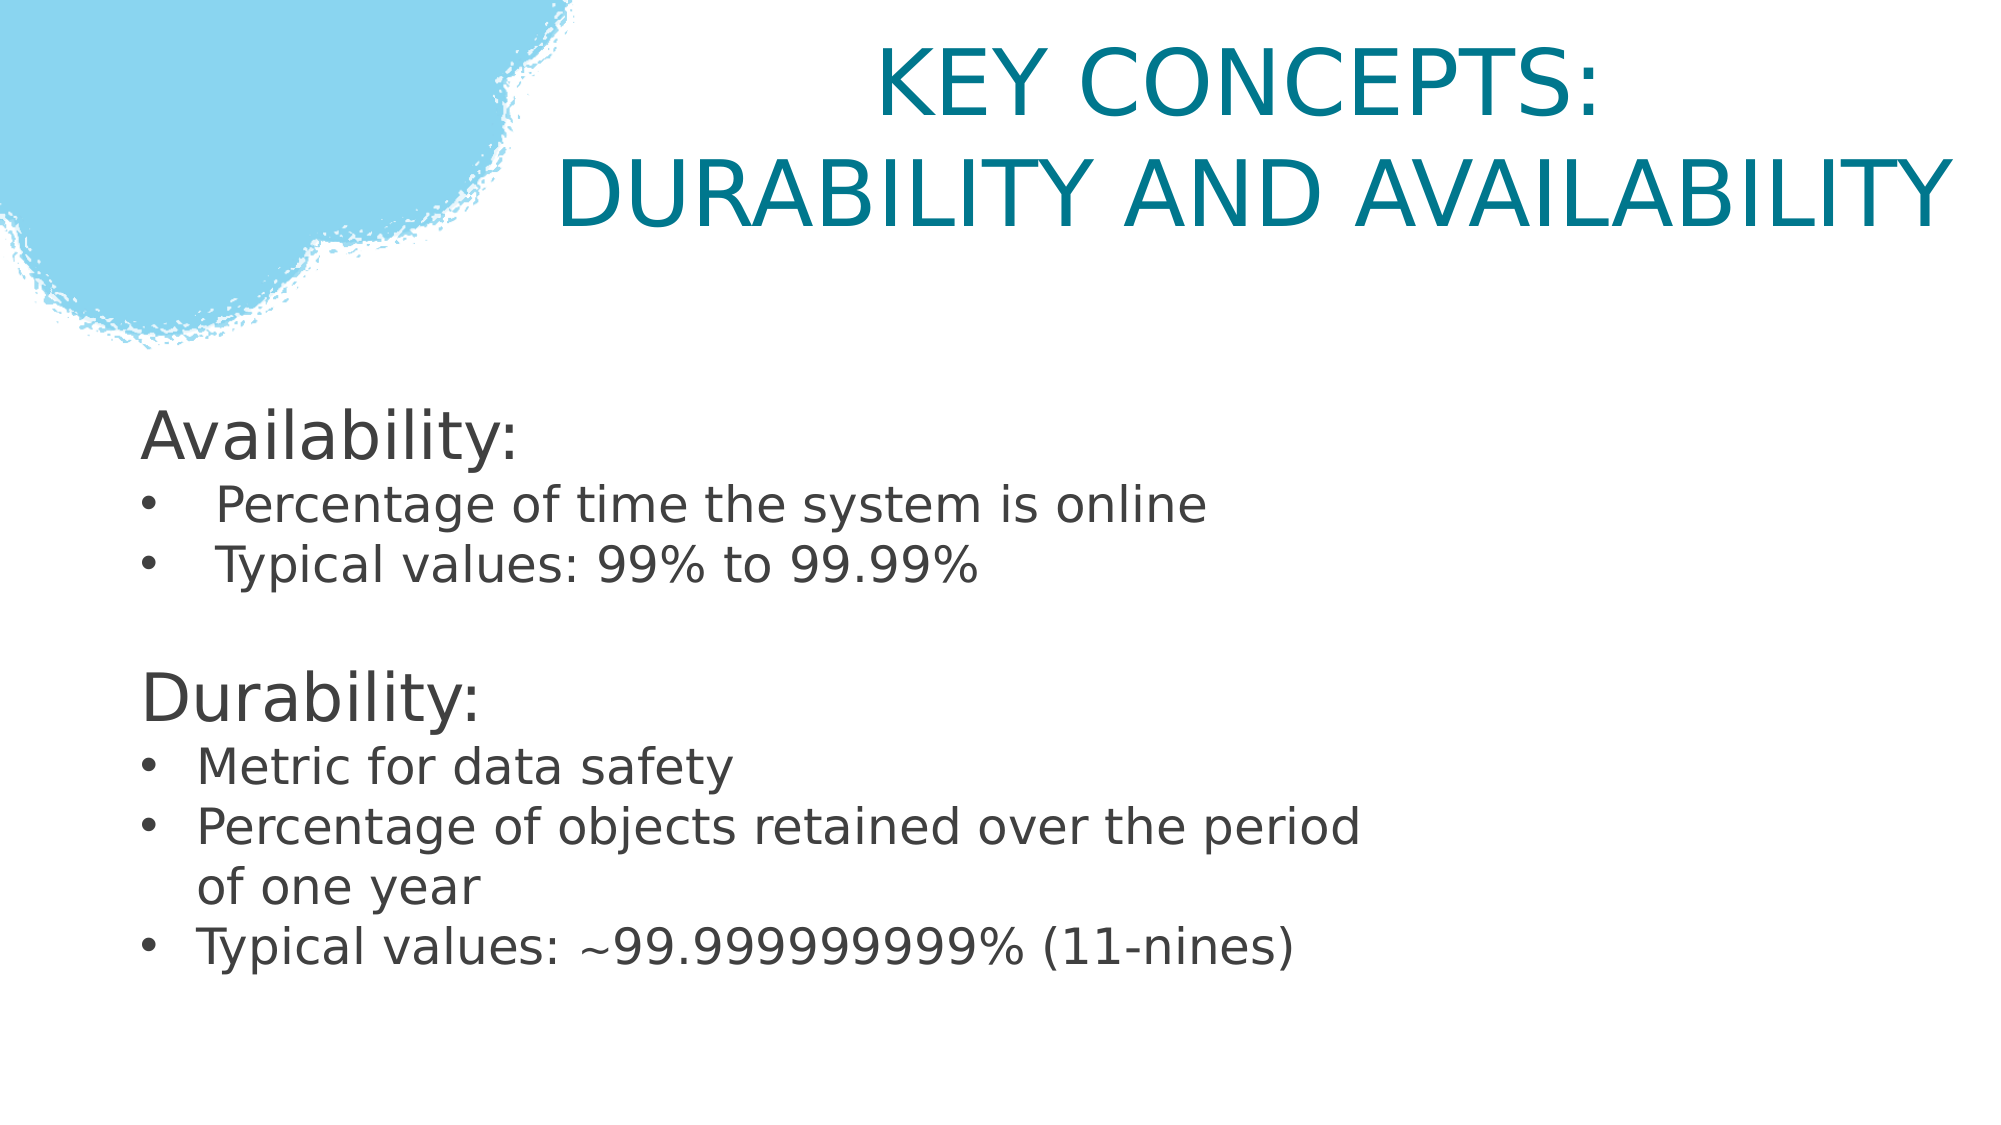

Key Concepts:
Durability and Availability
Availability:
Percentage of time the system is online
Typical values: 99% to 99.99%
Durability:
Metric for data safety
Percentage of objects retained over the period of one year
Typical values: ~99.999999999% (11-nines)